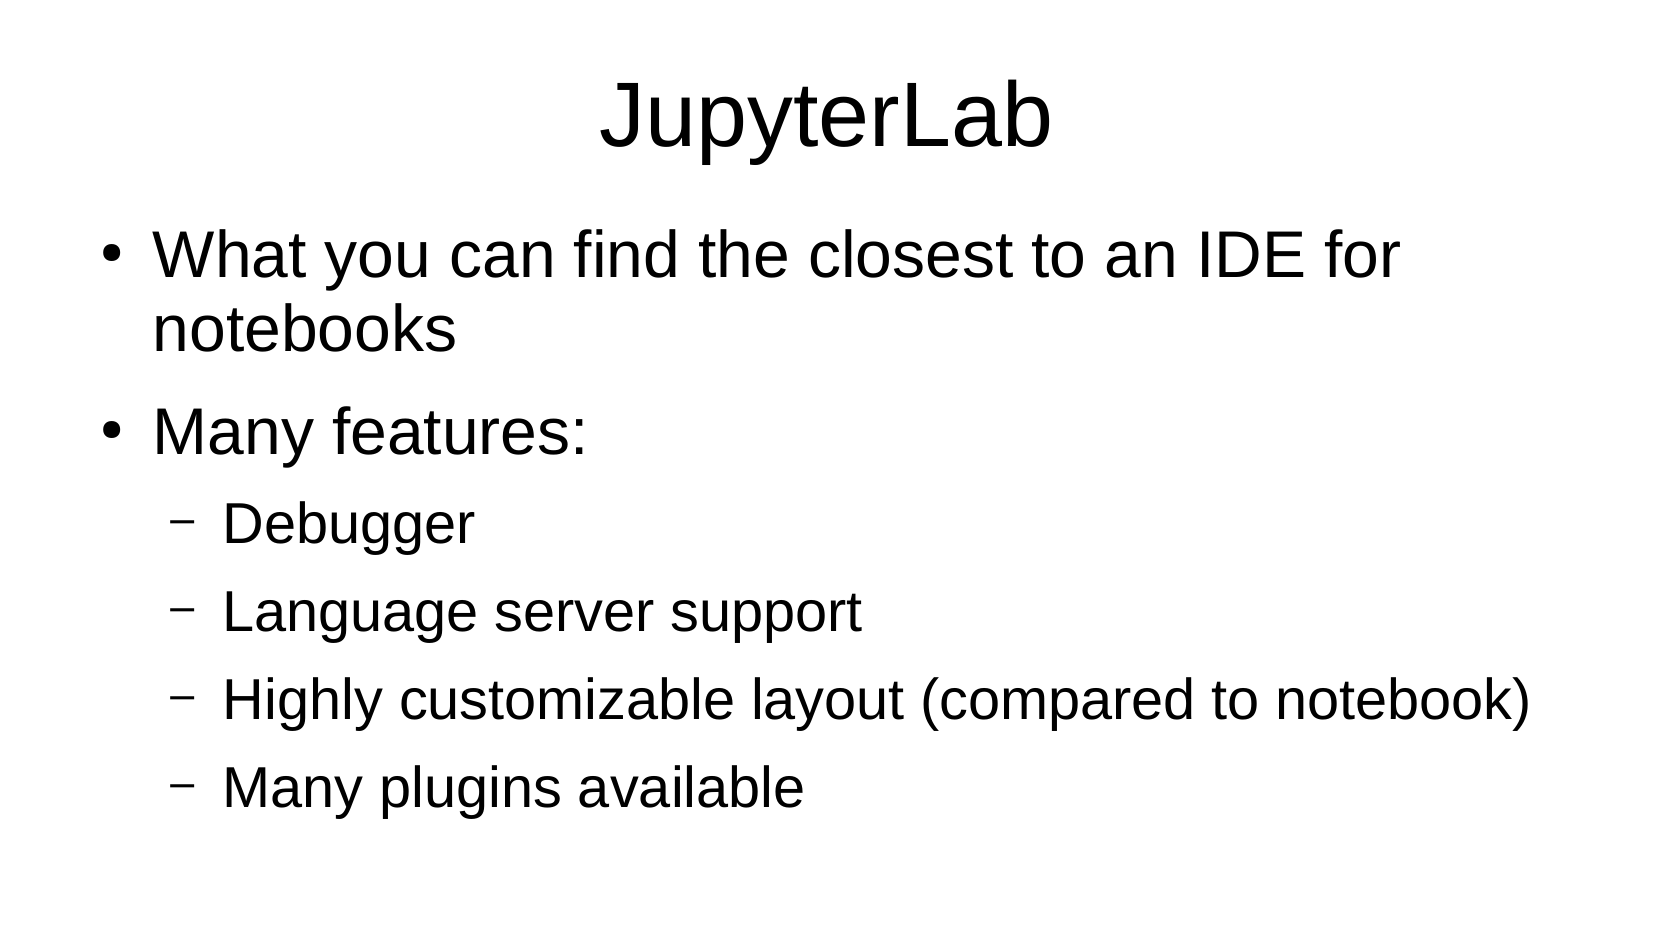

# JupyterLab
What you can find the closest to an IDE for notebooks
Many features:
Debugger
Language server support
Highly customizable layout (compared to notebook)
Many plugins available